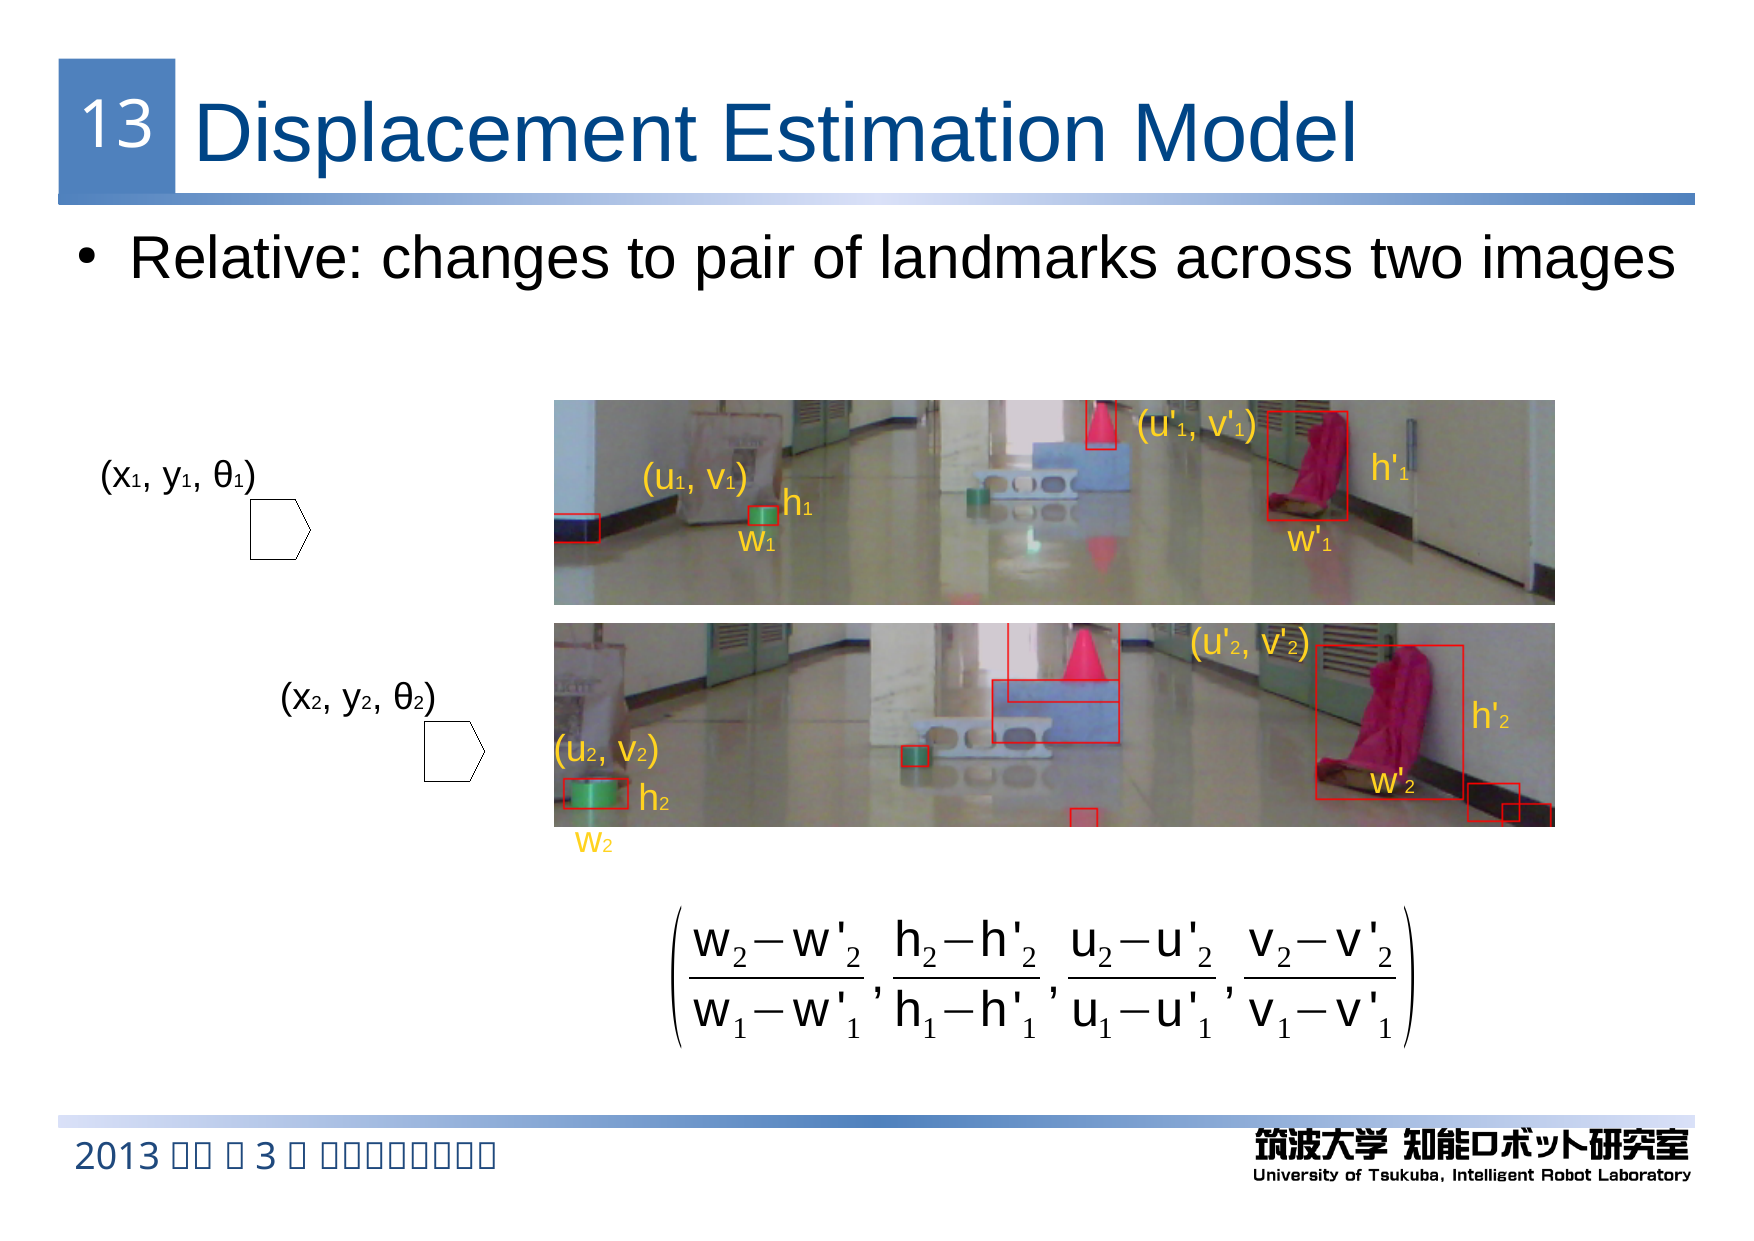

# Displacement Estimation Model
Relative: changes to pair of landmarks across two images
(u'1, v'1)
h'1
(u1, v1)
h1
w1
w'1
(x1, y1, θ1)
(u'2, v'2)
h'2
(u2, v2)
w'2
h2
w2
(x2, y2, θ2)